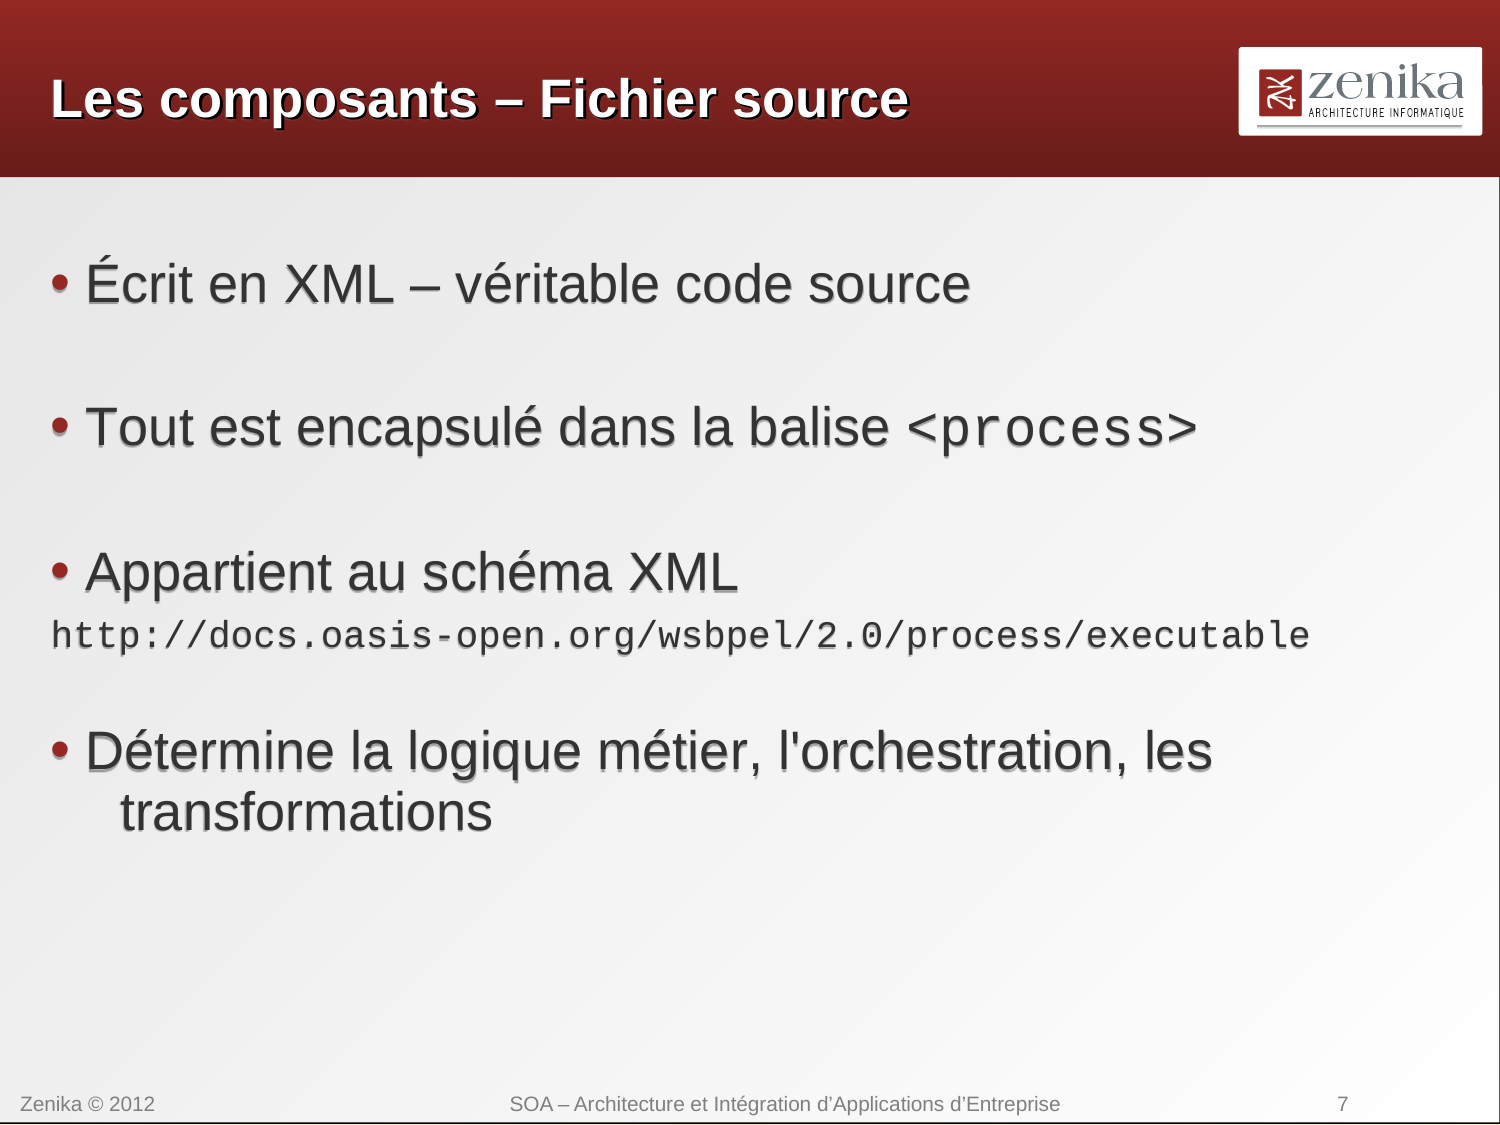

# Les composants – Fichier source
Écrit en XML – véritable code source
Tout est encapsulé dans la balise <process>
Appartient au schéma XML
http://docs.oasis-open.org/wsbpel/2.0/process/executable
Détermine la logique métier, l'orchestration, les transformations